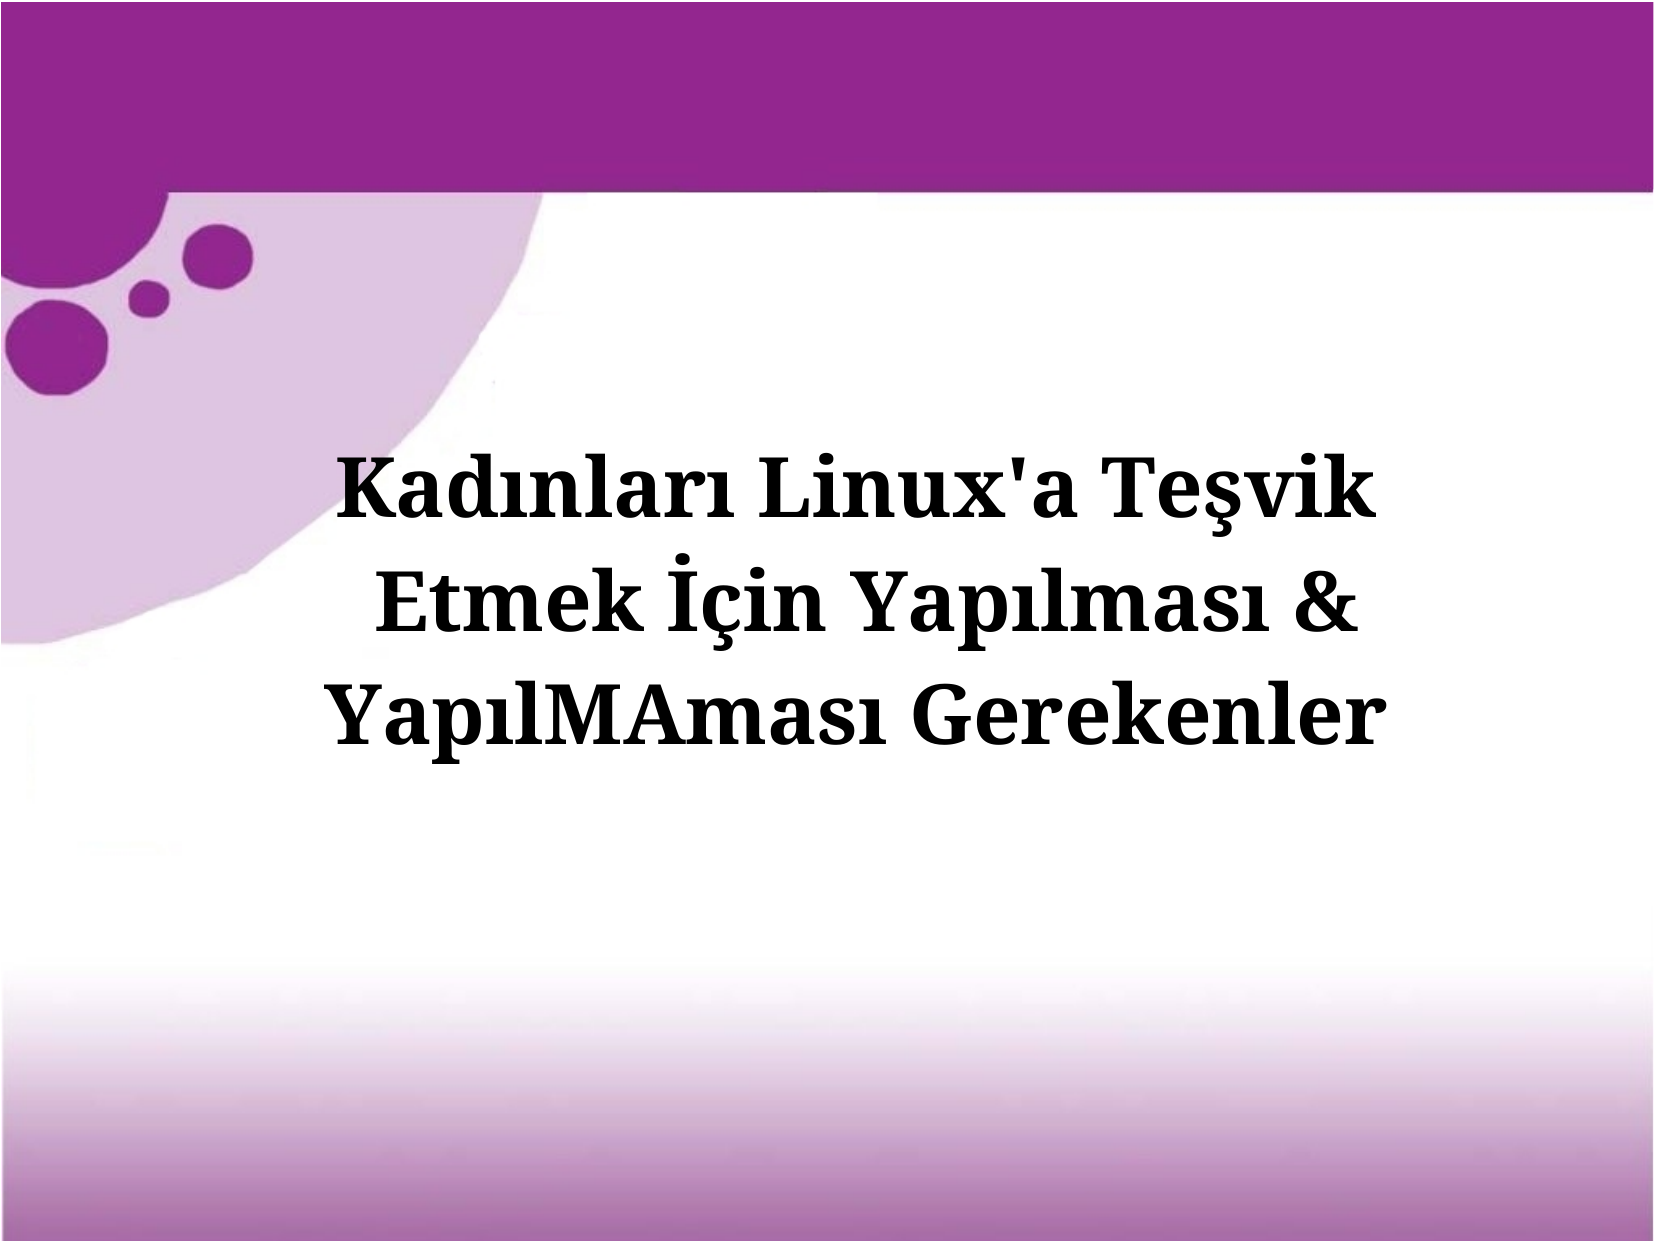

Kadınları Linux'a Teşvik
 Etmek İçin Yapılması & YapılMAması Gerekenler